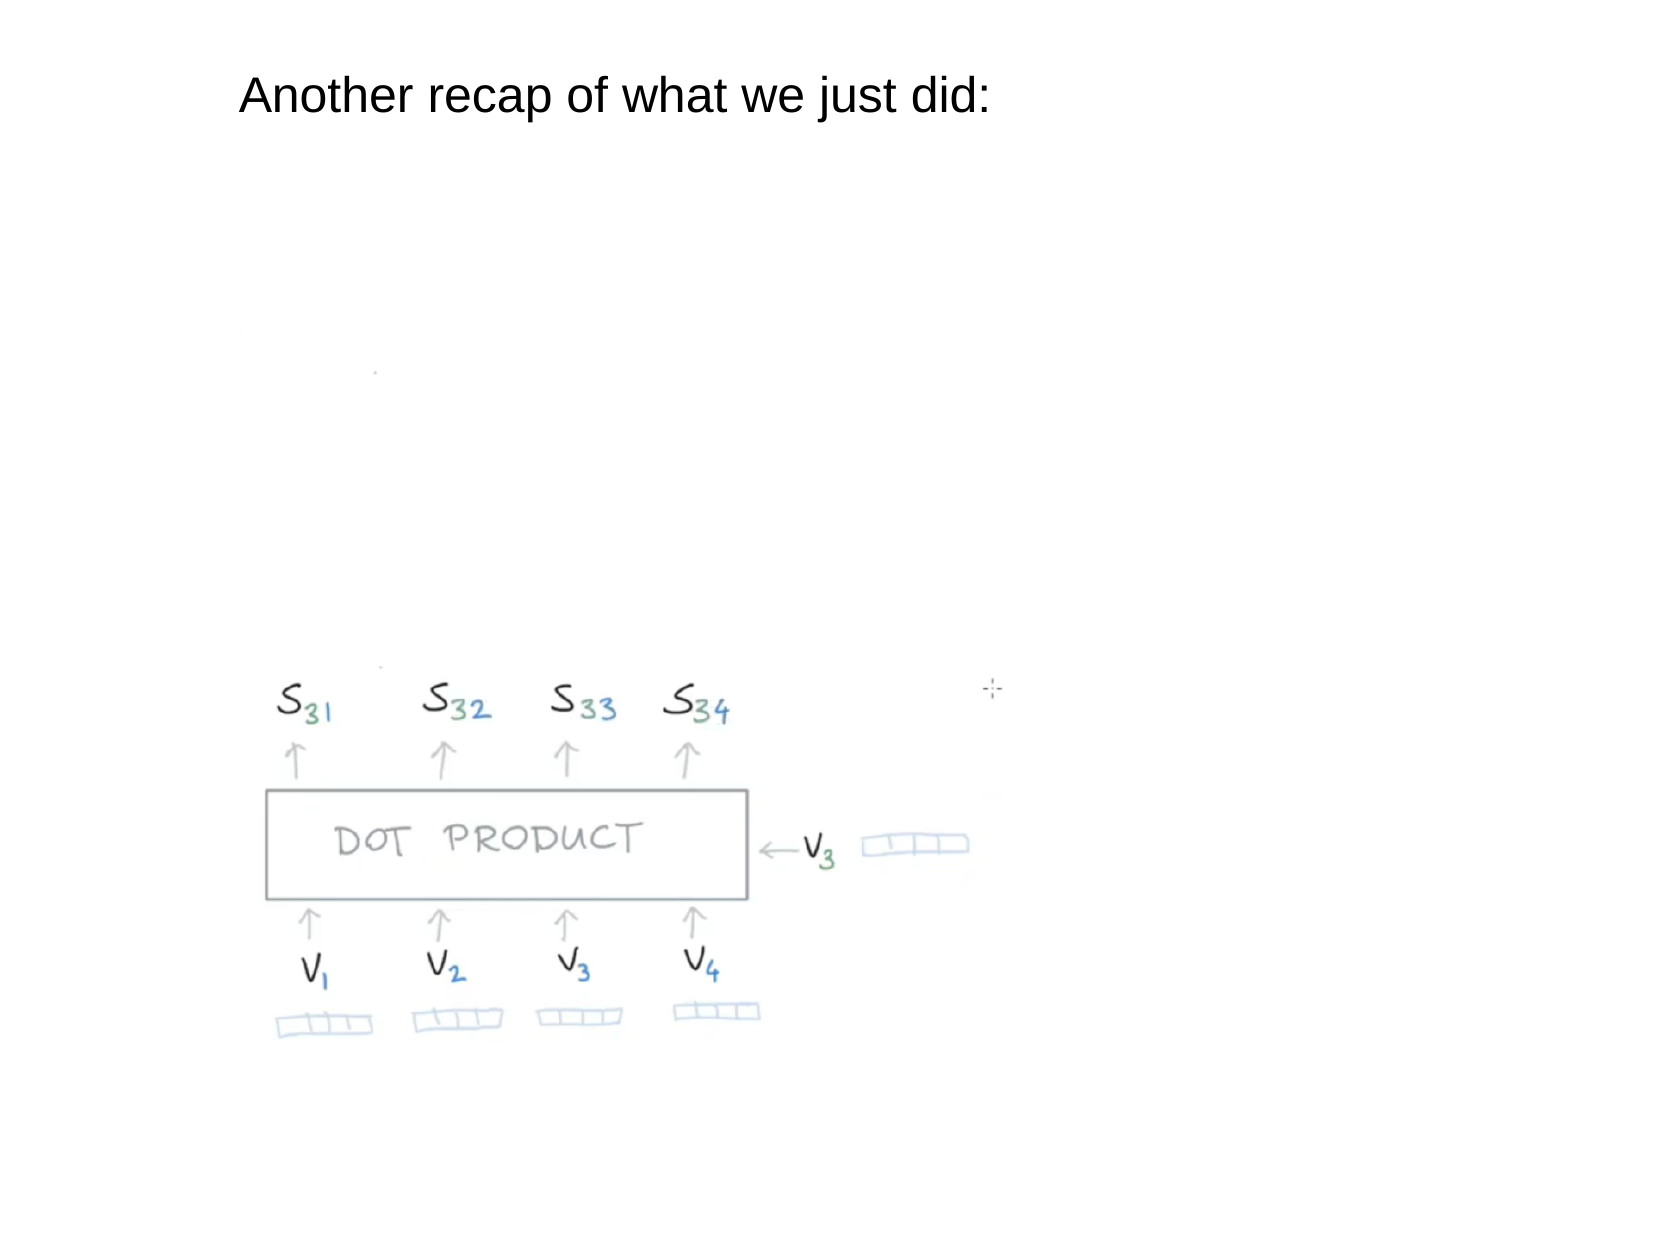

Another recap of what we just did: